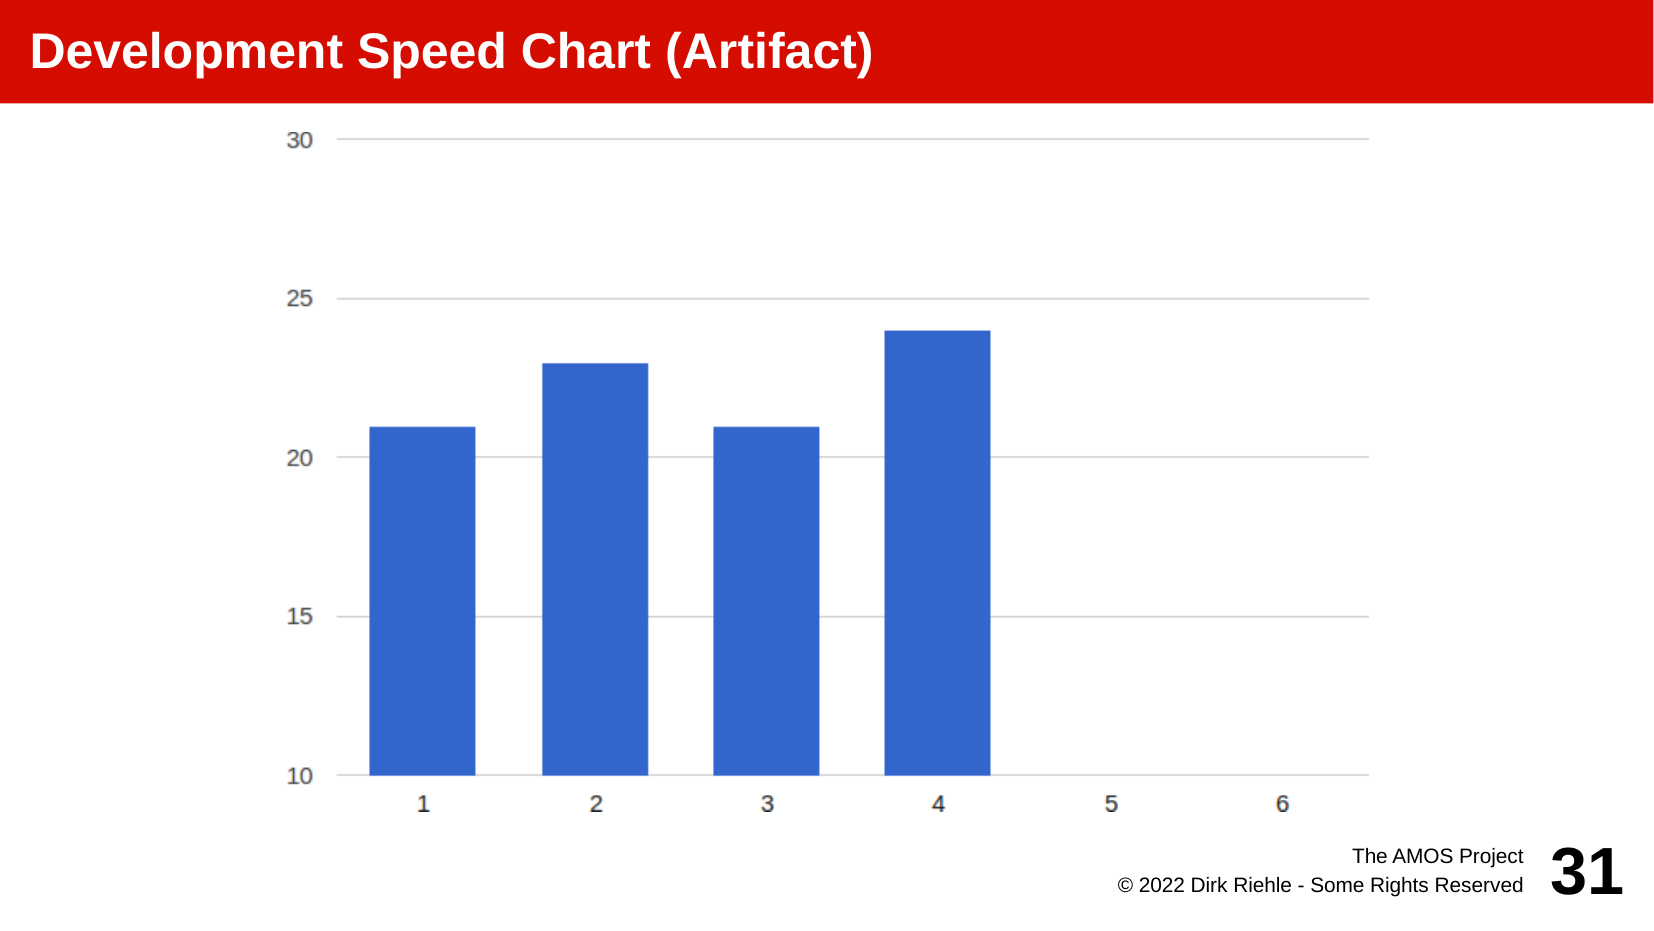

# Development Speed Chart (Artifact)
The AMOS Project
31
© 2022 Dirk Riehle - Some Rights Reserved